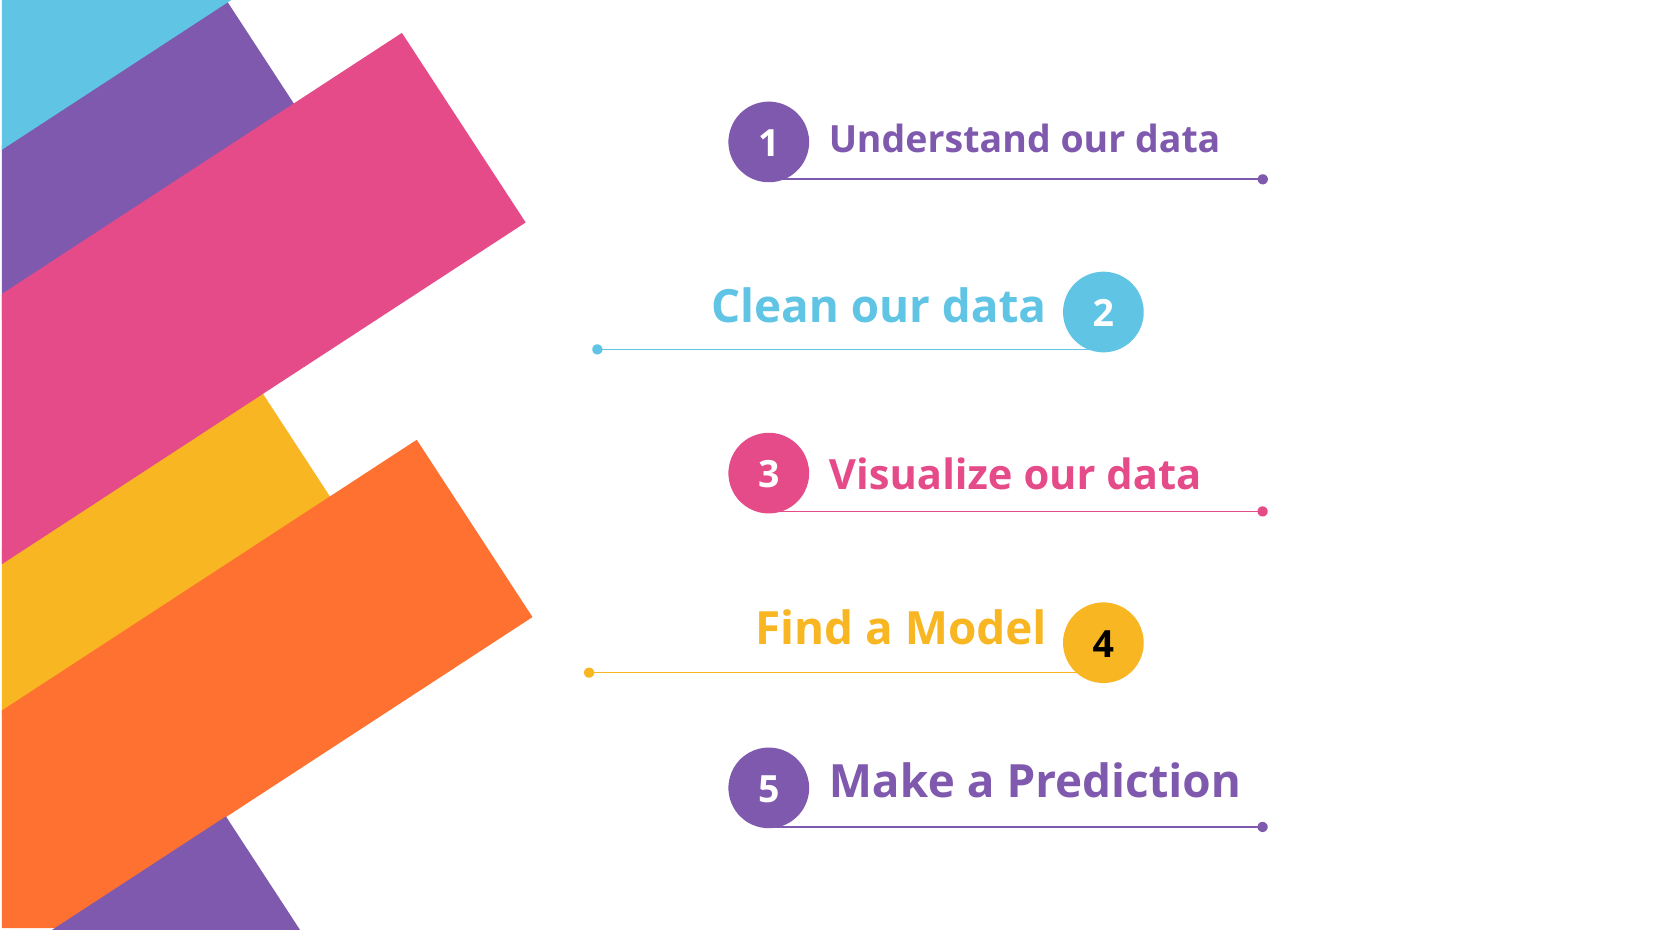

# Understand our data
1
Clean our data
2
Visualize our data
3
Find a Model
4
Make a Prediction
5